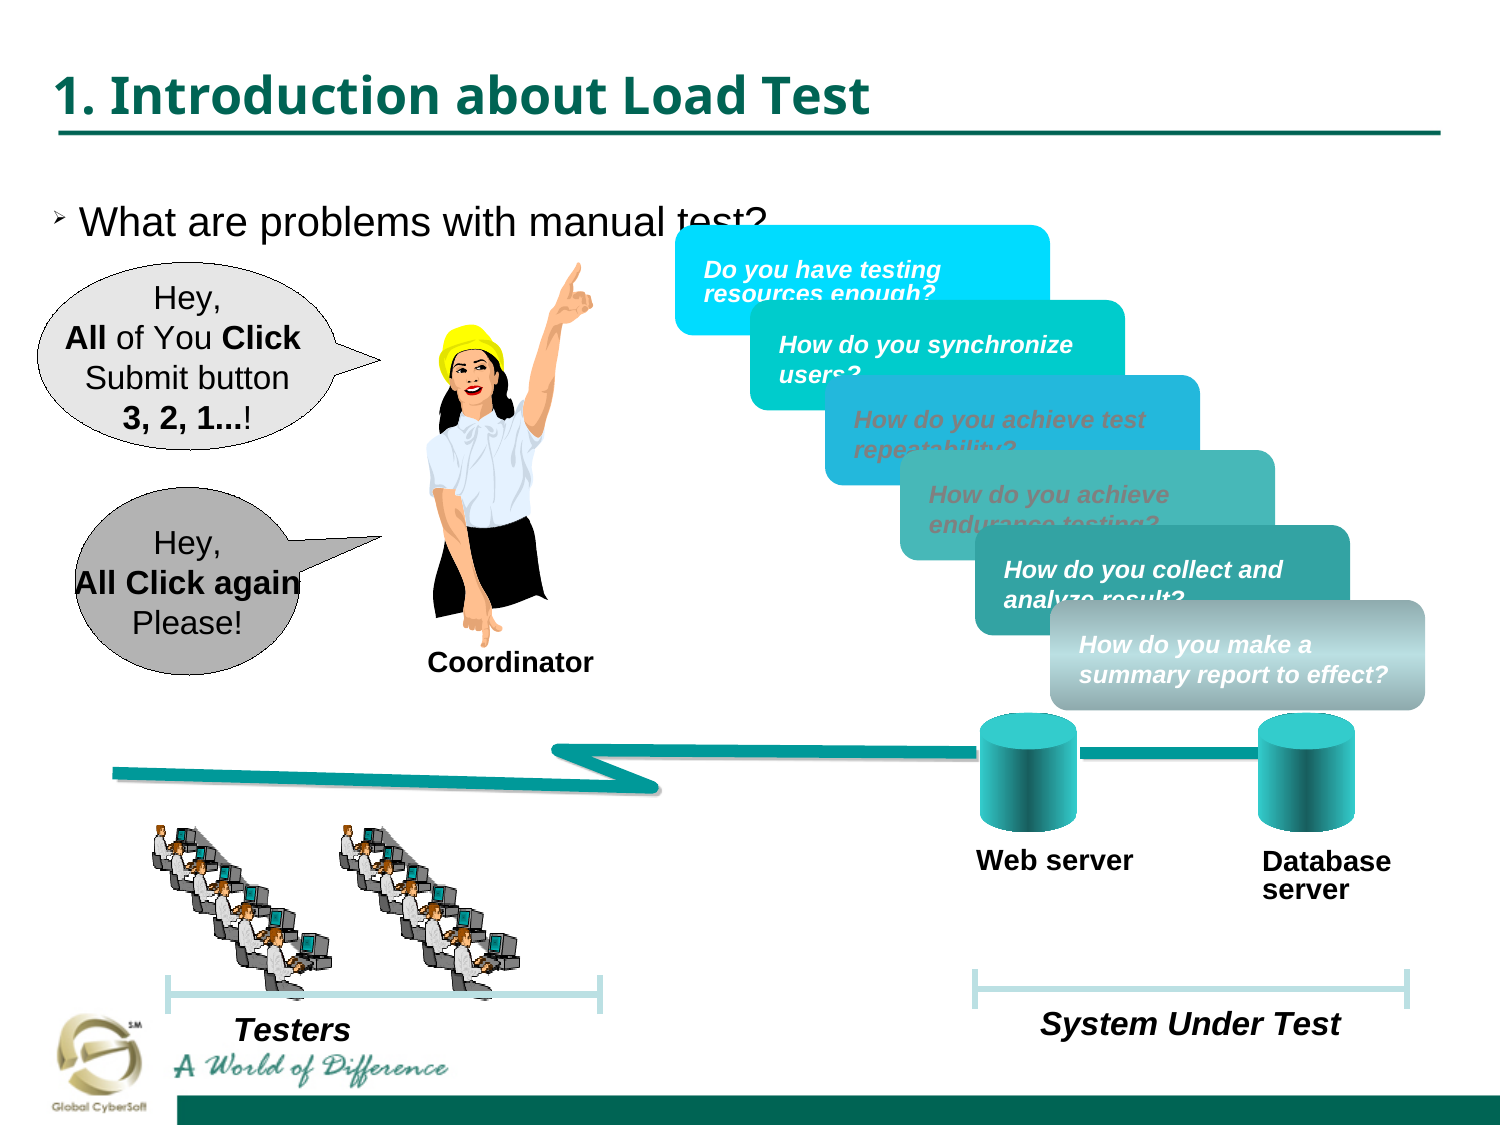

# 1. Introduction about Load Test
 What are problems with manual test?
Do you have testing resources enough?
Hey,
All of You Click
Submit button
3, 2, 1...!
Coordinator
How do you synchronize users?
How do you achieve test repeatability?
How do you achieve endurance testing?
Hey,
All Click again
Please!
How do you collect and analyze result?
How do you make a summary report to effect?
Web server
Database server
System Under Test
Testers